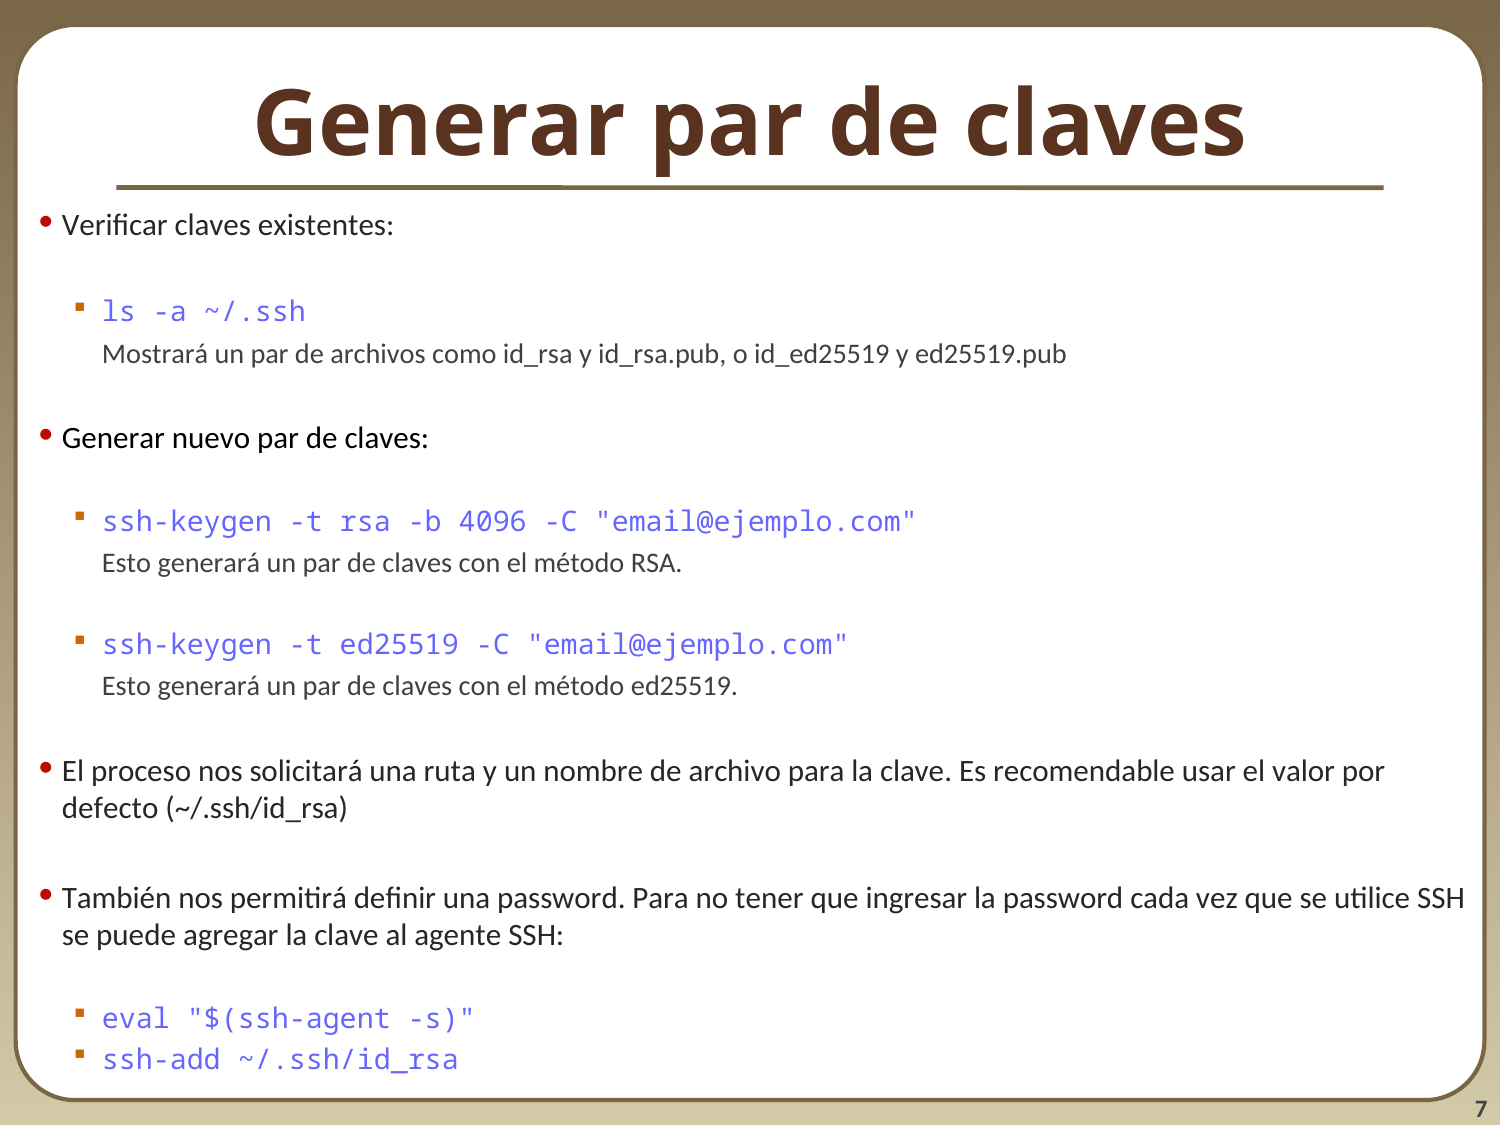

# Generar par de claves
Verificar claves existentes:
ls -a ~/.ssh
Mostrará un par de archivos como id_rsa y id_rsa.pub, o id_ed25519 y ed25519.pub
Generar nuevo par de claves:
ssh-keygen -t rsa -b 4096 -C "email@ejemplo.com"
Esto generará un par de claves con el método RSA.
ssh-keygen -t ed25519 -C "email@ejemplo.com"
Esto generará un par de claves con el método ed25519.
El proceso nos solicitará una ruta y un nombre de archivo para la clave. Es recomendable usar el valor por defecto (~/.ssh/id_rsa)
También nos permitirá definir una password. Para no tener que ingresar la password cada vez que se utilice SSH se puede agregar la clave al agente SSH:
eval "$(ssh-agent -s)"
ssh-add ~/.ssh/id_rsa